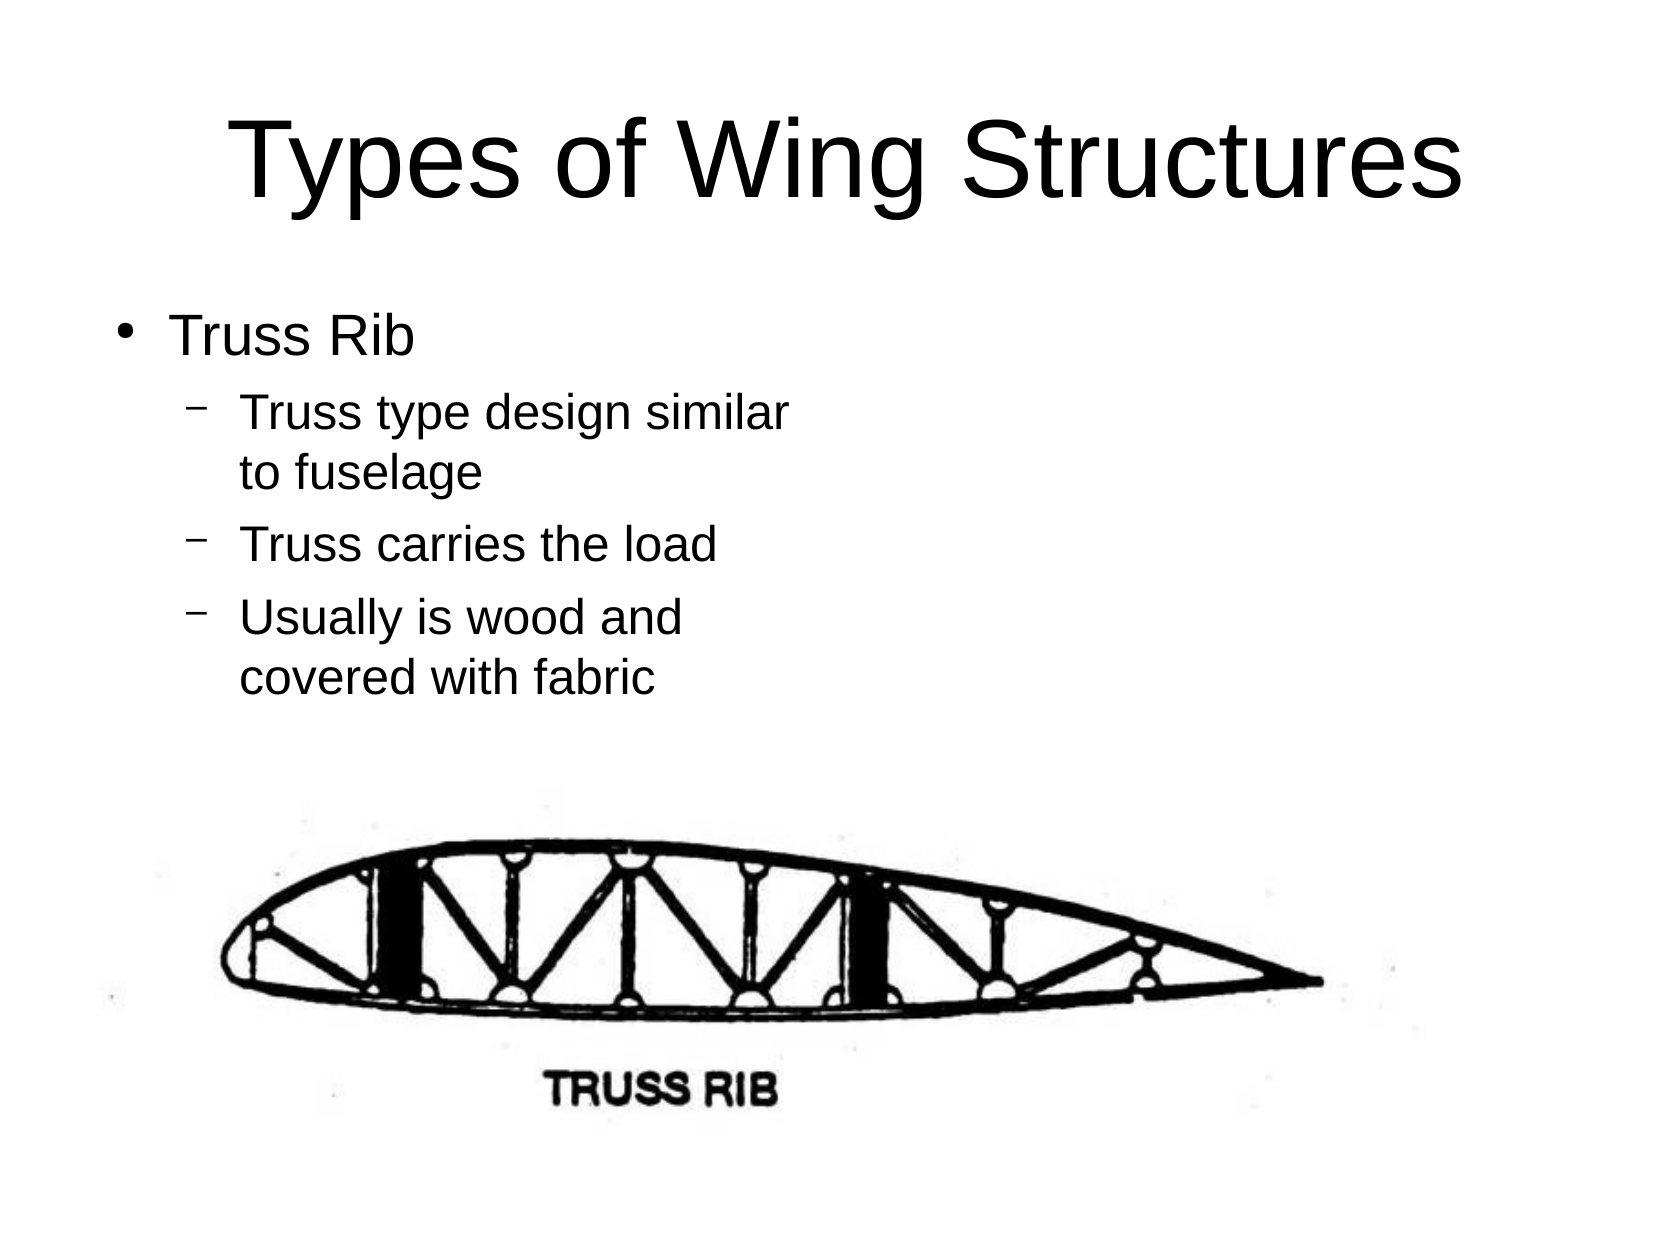

# Types of Wing Structures
Truss Rib
Truss type design similar to fuselage
Truss carries the load
Usually is wood and covered with fabric